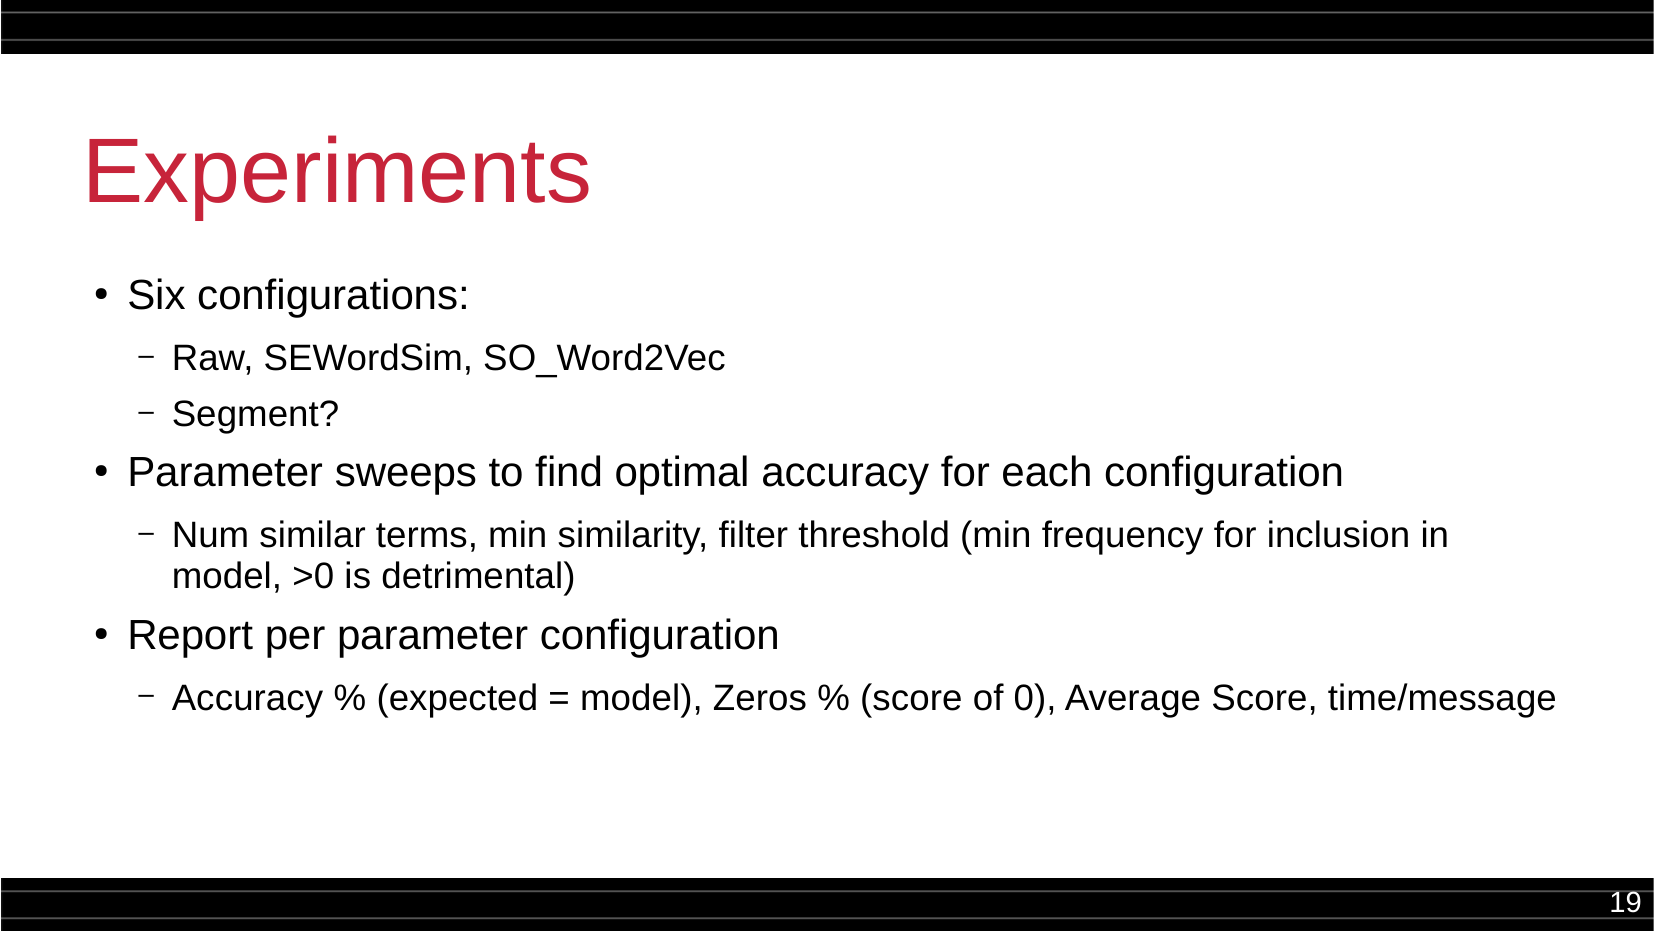

# Experiments
Six configurations:
Raw, SEWordSim, SO_Word2Vec
Segment?
Parameter sweeps to find optimal accuracy for each configuration
Num similar terms, min similarity, filter threshold (min frequency for inclusion in model, >0 is detrimental)
Report per parameter configuration
Accuracy % (expected = model), Zeros % (score of 0), Average Score, time/message